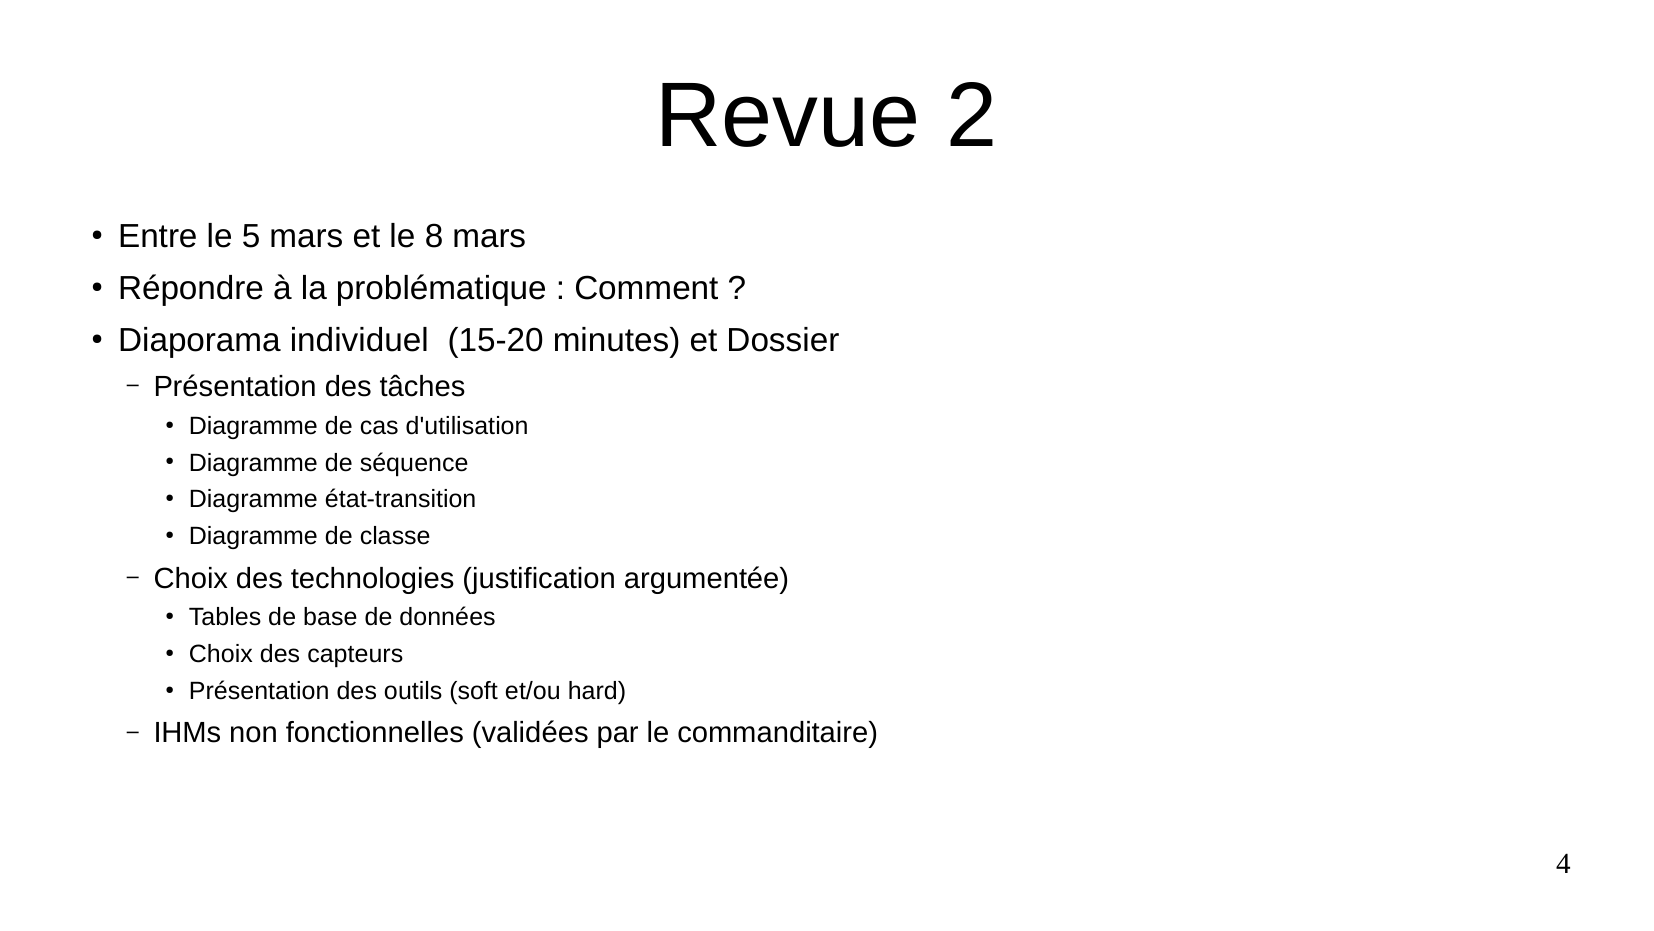

# Revue 2
Entre le 5 mars et le 8 mars
Répondre à la problématique : Comment ?
Diaporama individuel (15-20 minutes) et Dossier
Présentation des tâches
Diagramme de cas d'utilisation
Diagramme de séquence
Diagramme état-transition
Diagramme de classe
Choix des technologies (justification argumentée)
Tables de base de données
Choix des capteurs
Présentation des outils (soft et/ou hard)
IHMs non fonctionnelles (validées par le commanditaire)
4